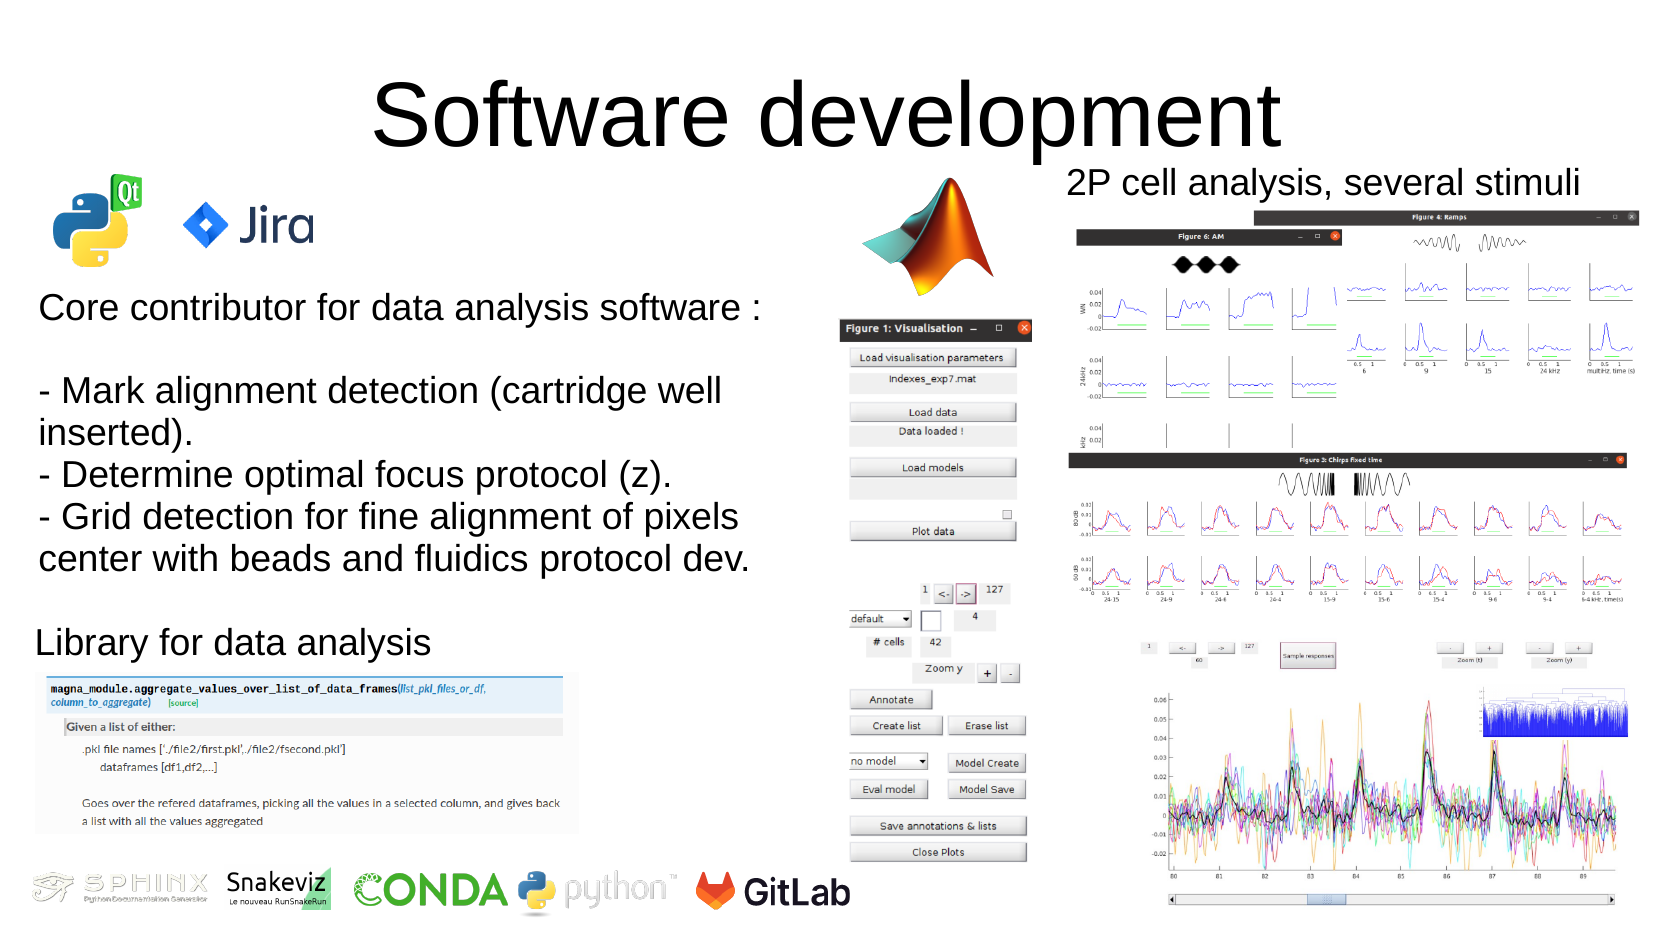

# Software development
2P cell analysis, several stimuli
Core contributor for data analysis software :
- Mark alignment detection (cartridge well inserted).
- Determine optimal focus protocol (z).
- Grid detection for fine alignment of pixels
center with beads and fluidics protocol dev.
Library for data analysis